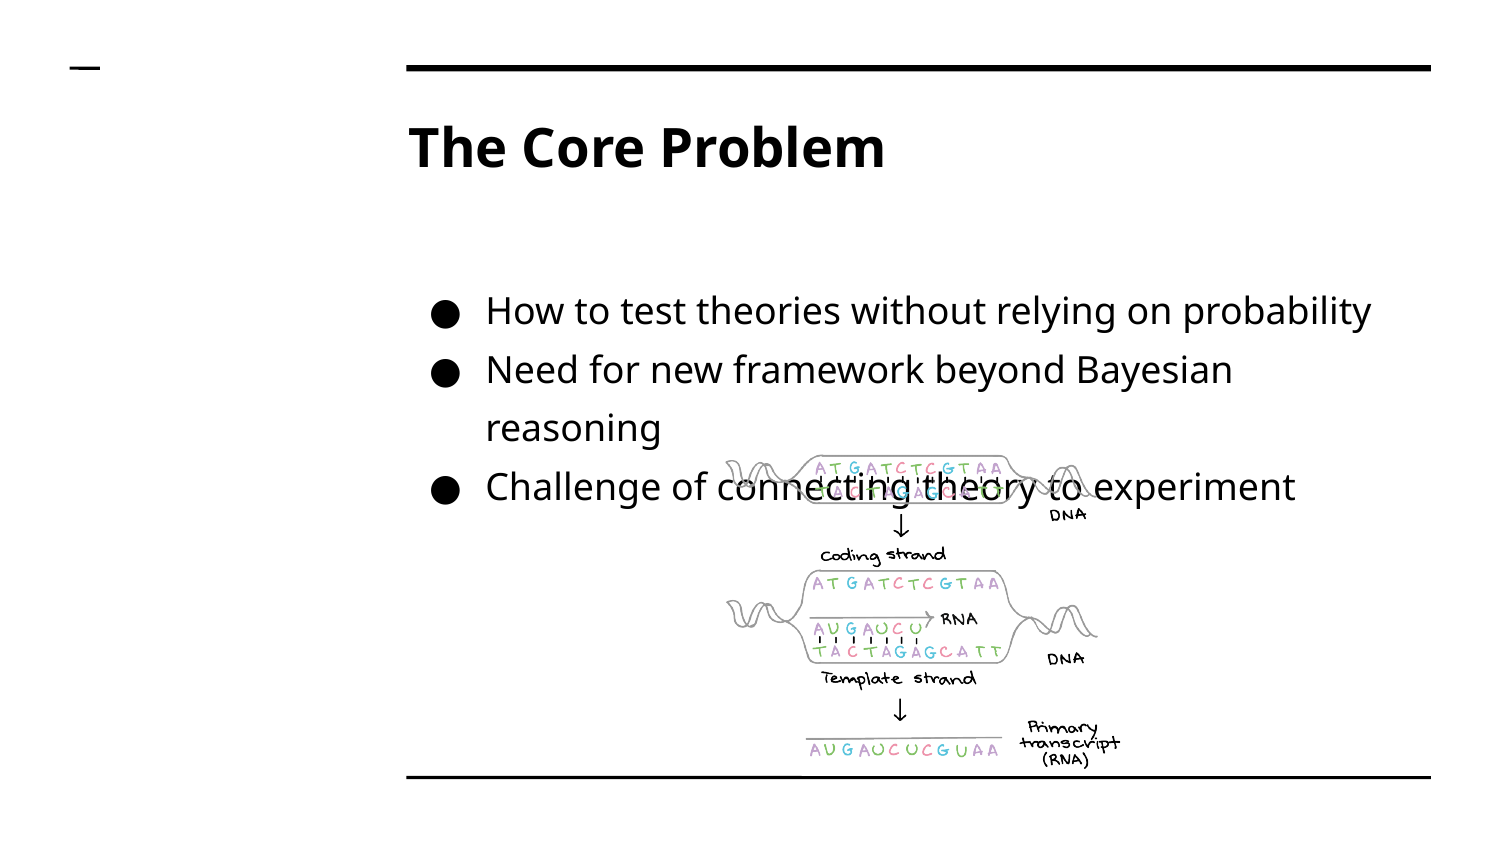

# The Core Problem
How to test theories without relying on probability
Need for new framework beyond Bayesian reasoning
Challenge of connecting theory to experiment